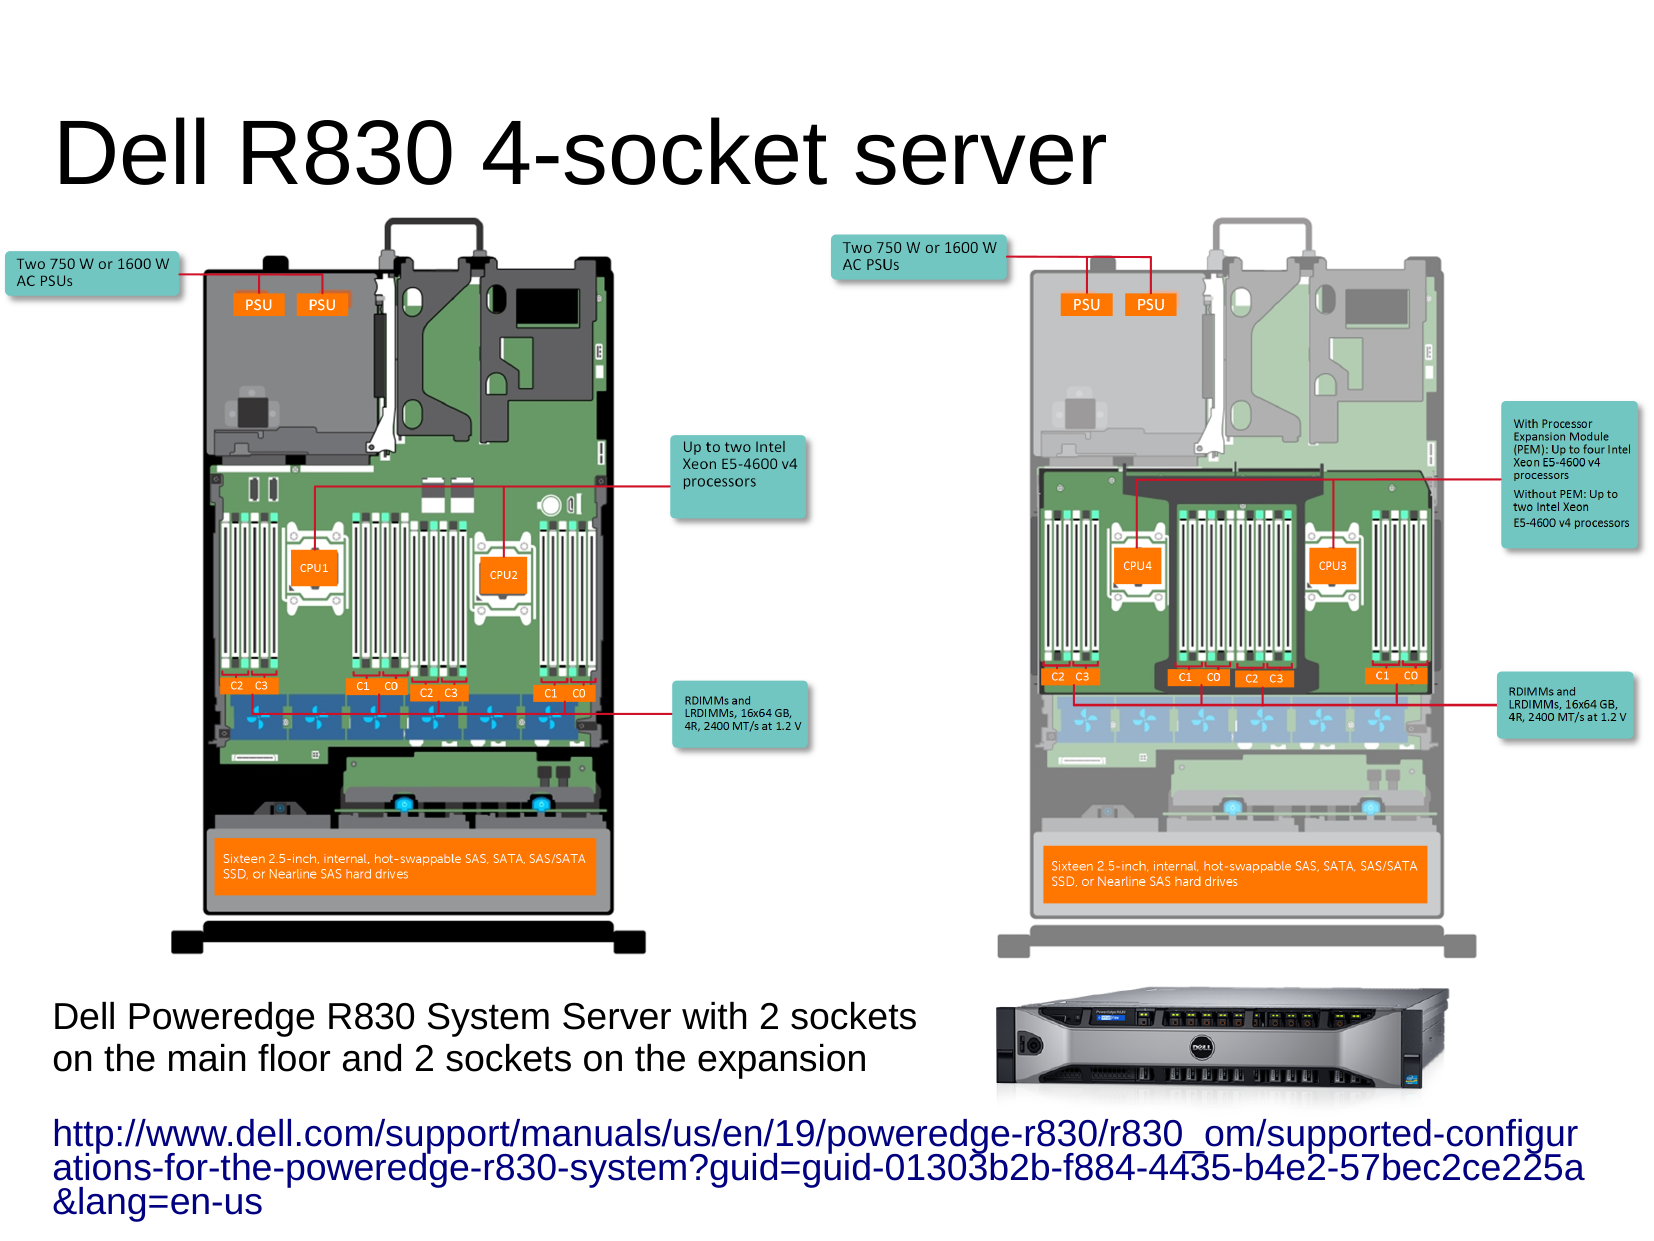

# Dell R830 4-socket server
Dell Poweredge R830 System Server with 2 sockets on the main floor and 2 sockets on the expansion
http://www.dell.com/support/manuals/us/en/19/poweredge-r830/r830_om/supported-configurations-for-the-poweredge-r830-system?guid=guid-01303b2b-f884-4435-b4e2-57bec2ce225a&lang=en-us